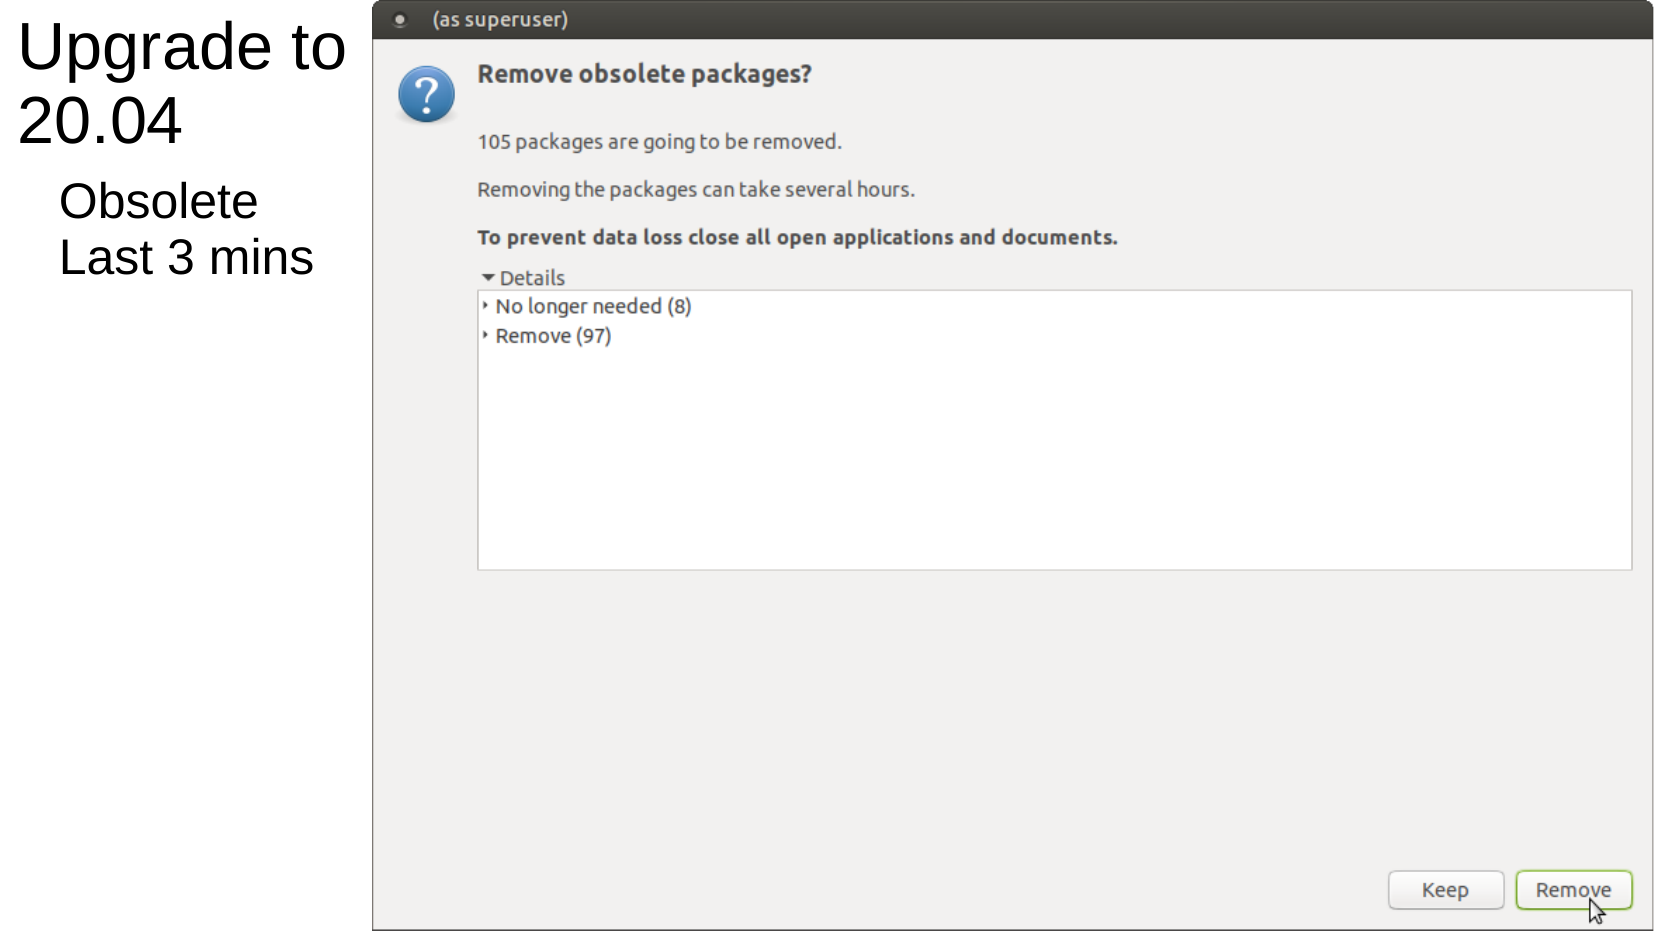

# Upgrade to 20.04
Obsolete
Last 3 mins